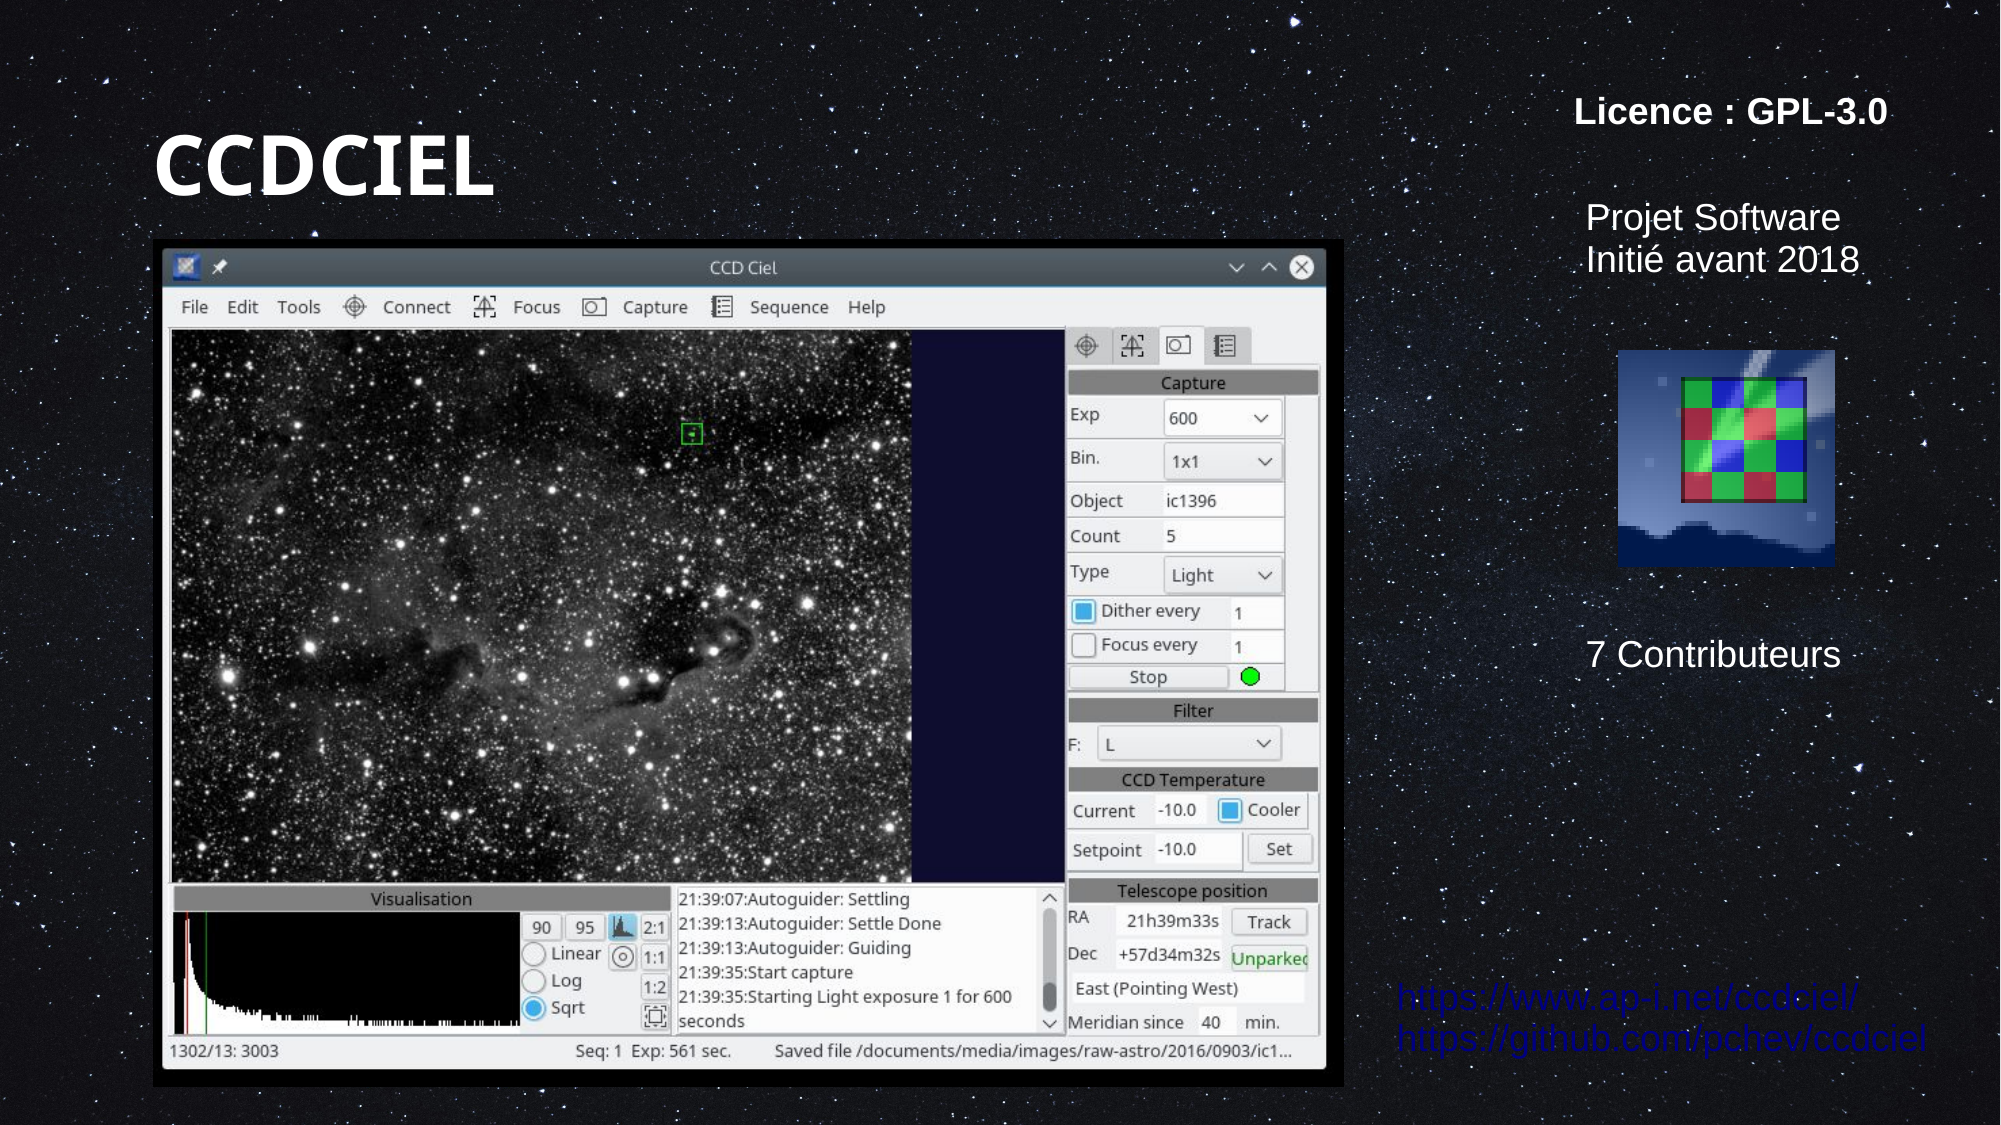

# CCDCIEL
Licence : GPL-3.0
Projet Software
Initié avant 2018
7 Contributeurs
https://www.ap-i.net/ccdciel/
https://github.com/pchev/ccdciel